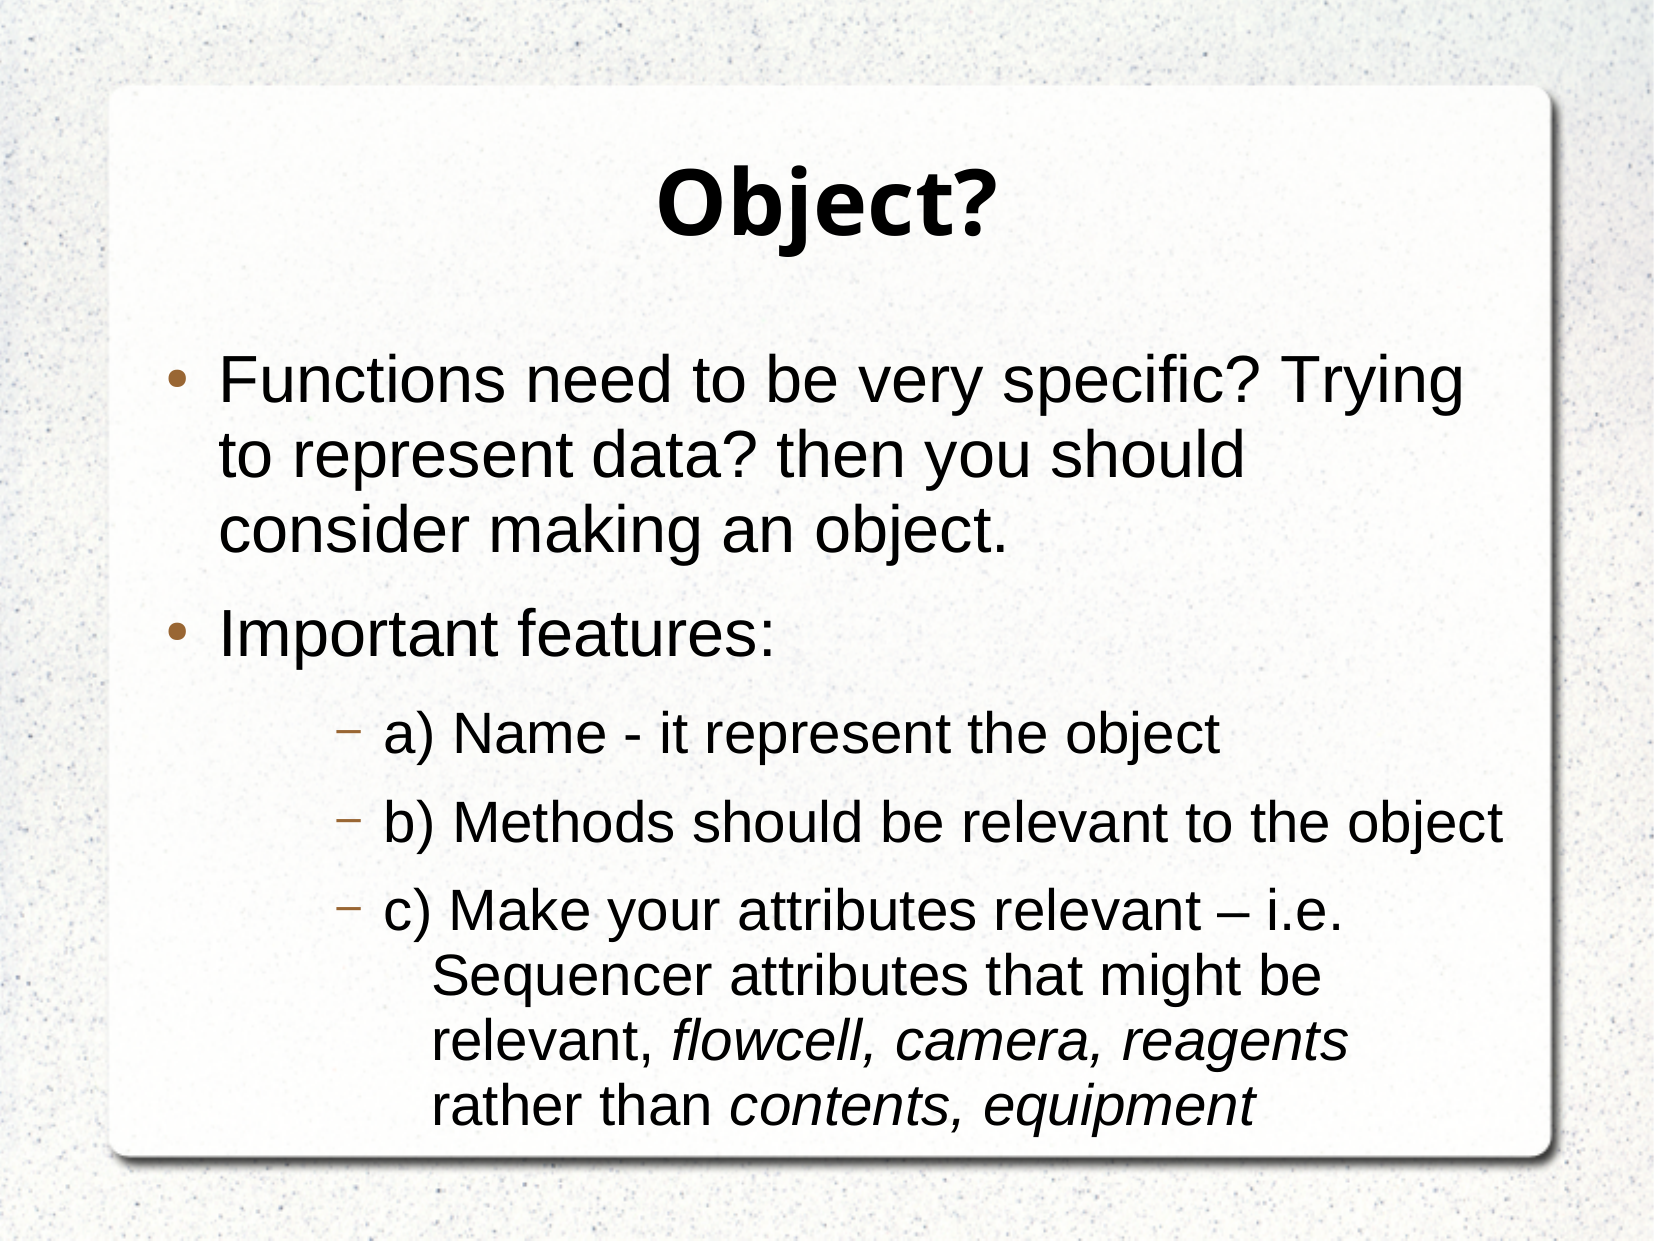

# Object?
Functions need to be very specific? Trying to represent data? then you should consider making an object.
Important features:
a) Name - it represent the object
b) Methods should be relevant to the object
c) Make your attributes relevant – i.e. Sequencer attributes that might be relevant, flowcell, camera, reagents rather than contents, equipment